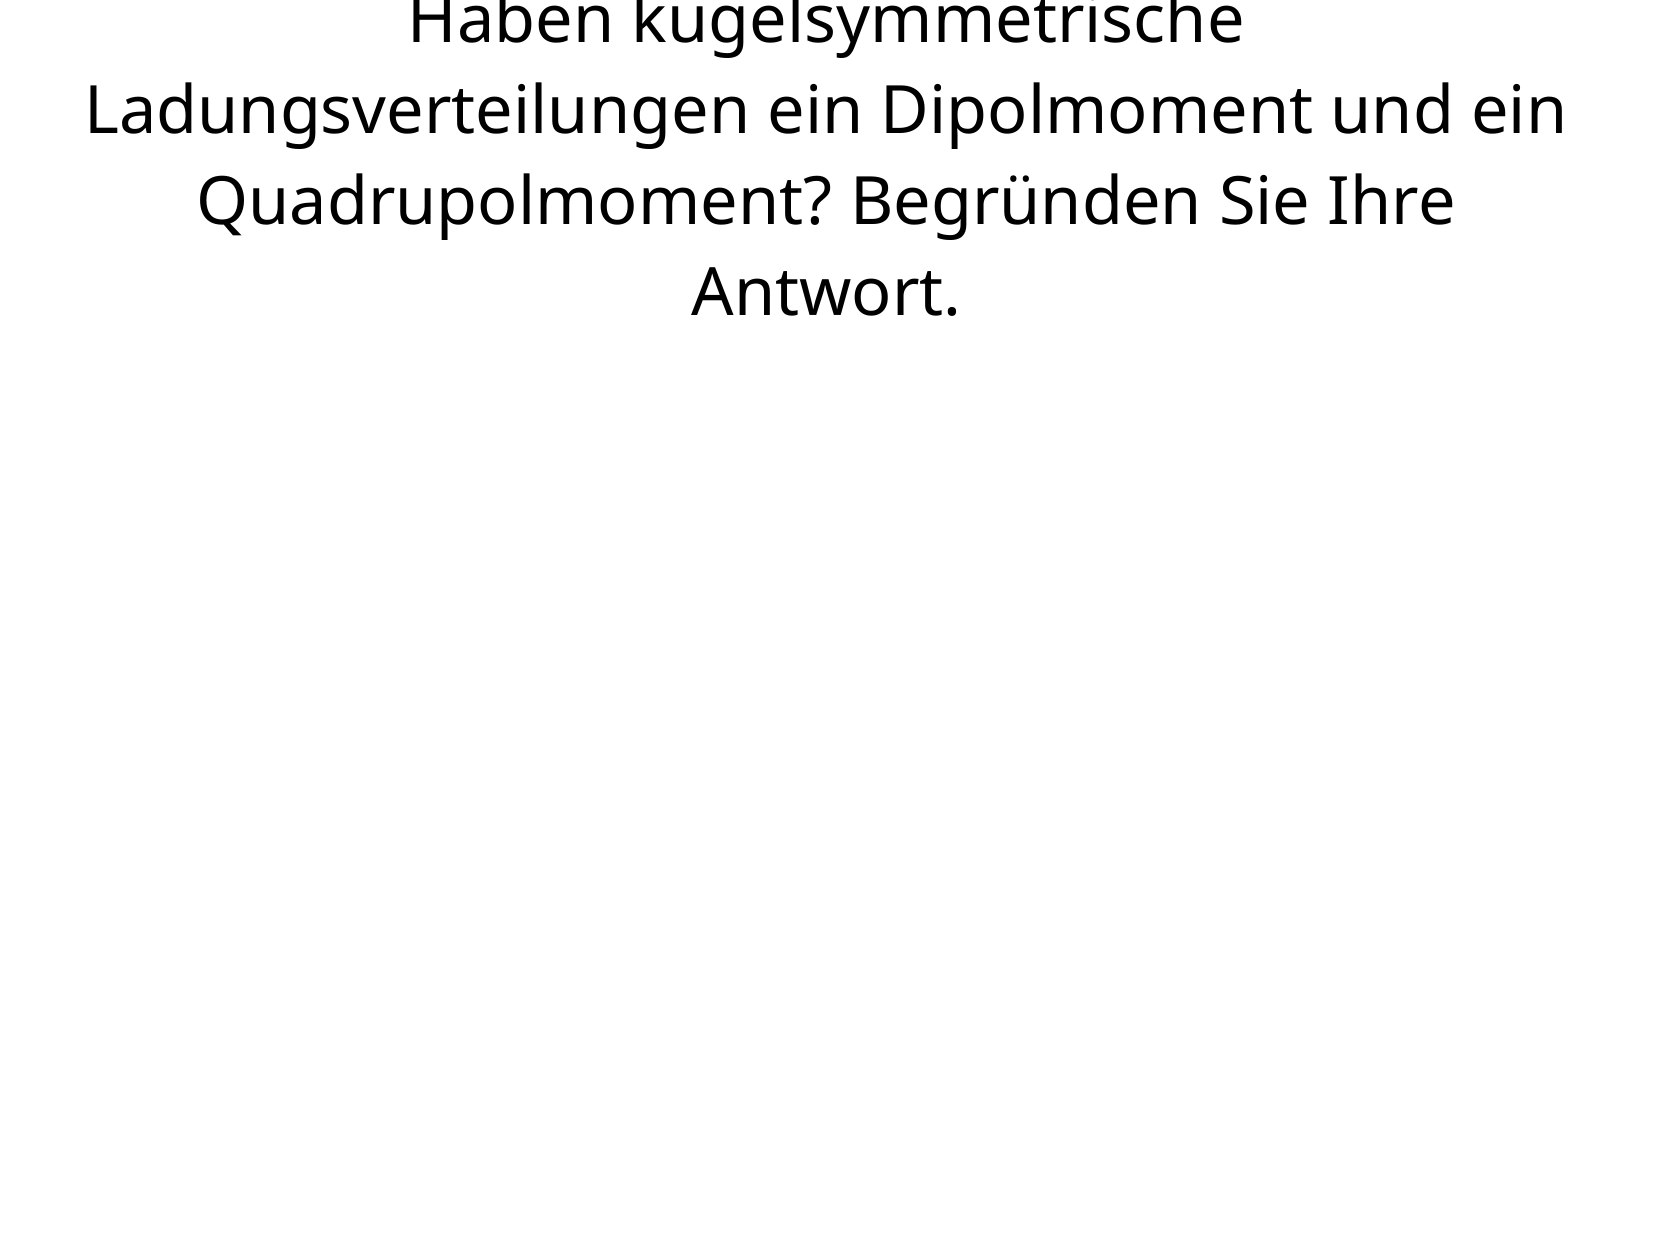

# Haben kugelsymmetrische Ladungsverteilungen ein Dipolmoment und ein Quadrupolmoment? Begründen Sie Ihre Antwort.